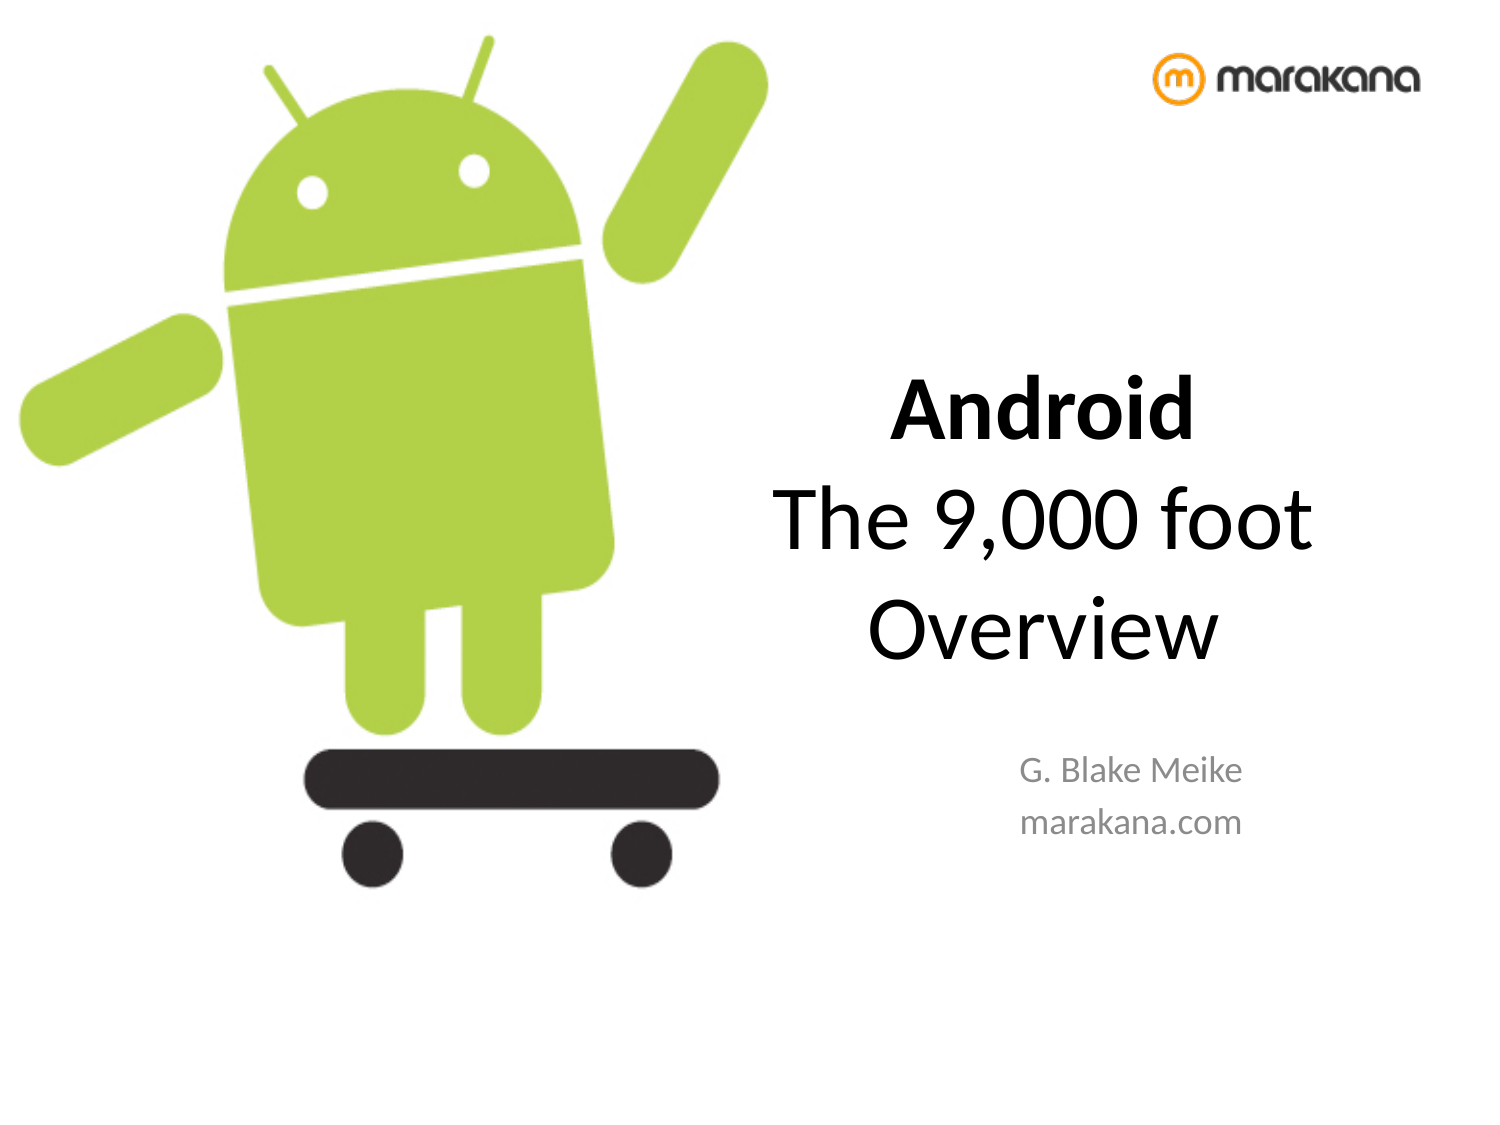

Android
The 9,000 foot Overview
# G. Blake Meike
marakana.com